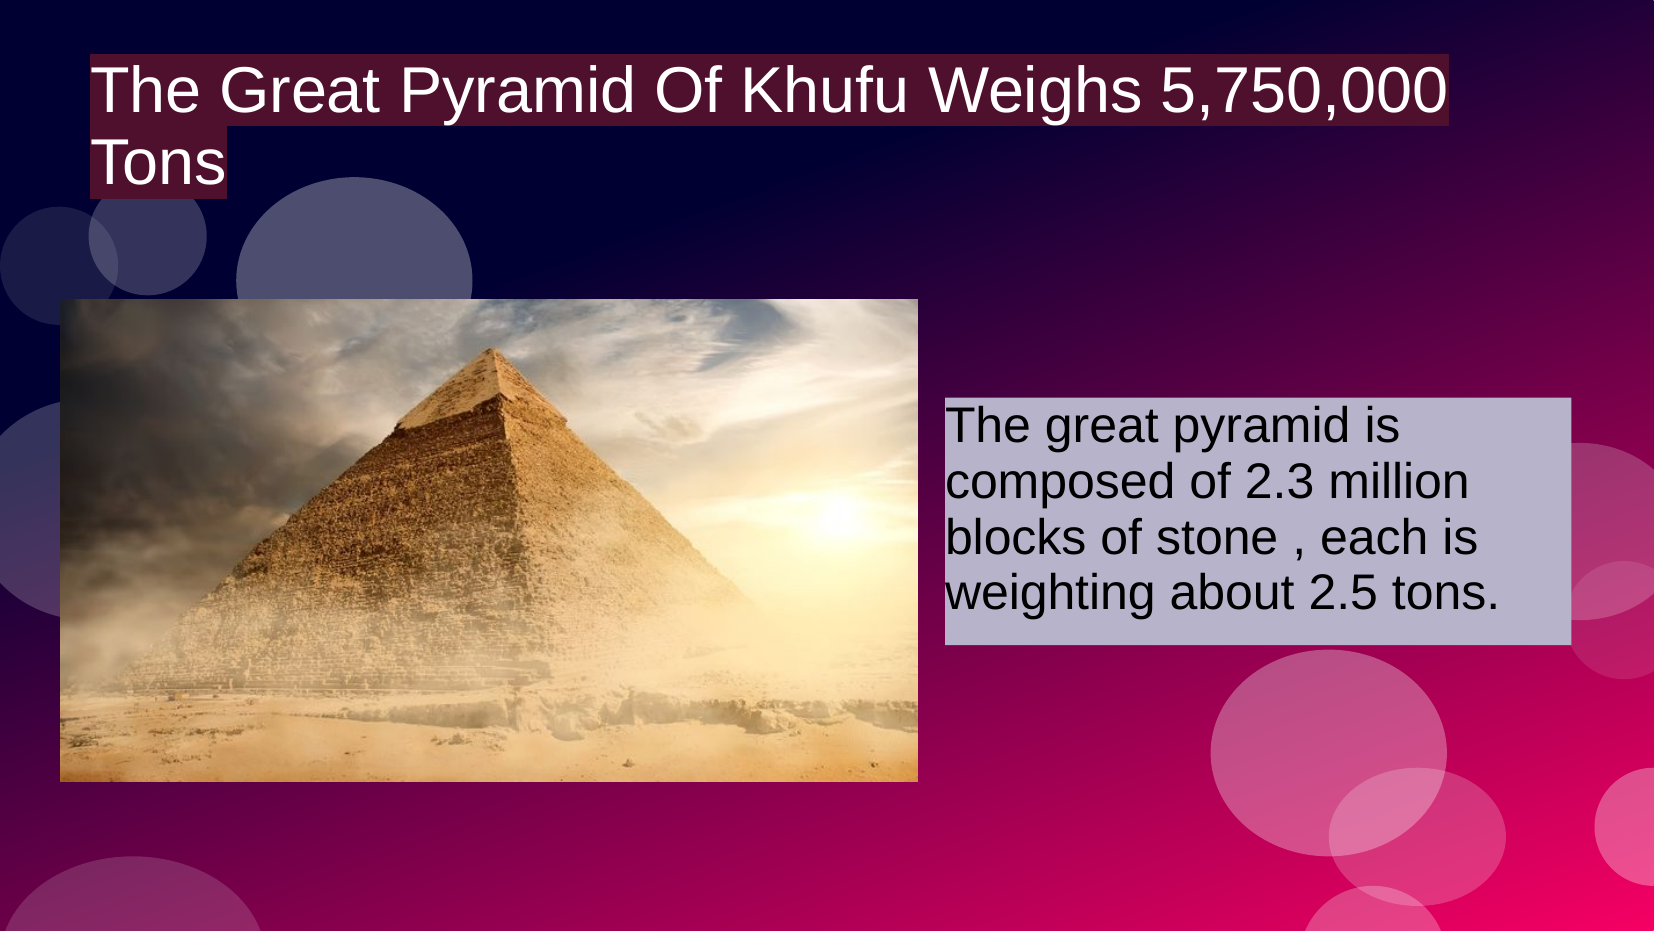

# The Great Pyramid Of Khufu Weighs 5,750,000 Tons
The great pyramid is composed of 2.3 million blocks of stone , each is weighting about 2.5 tons.